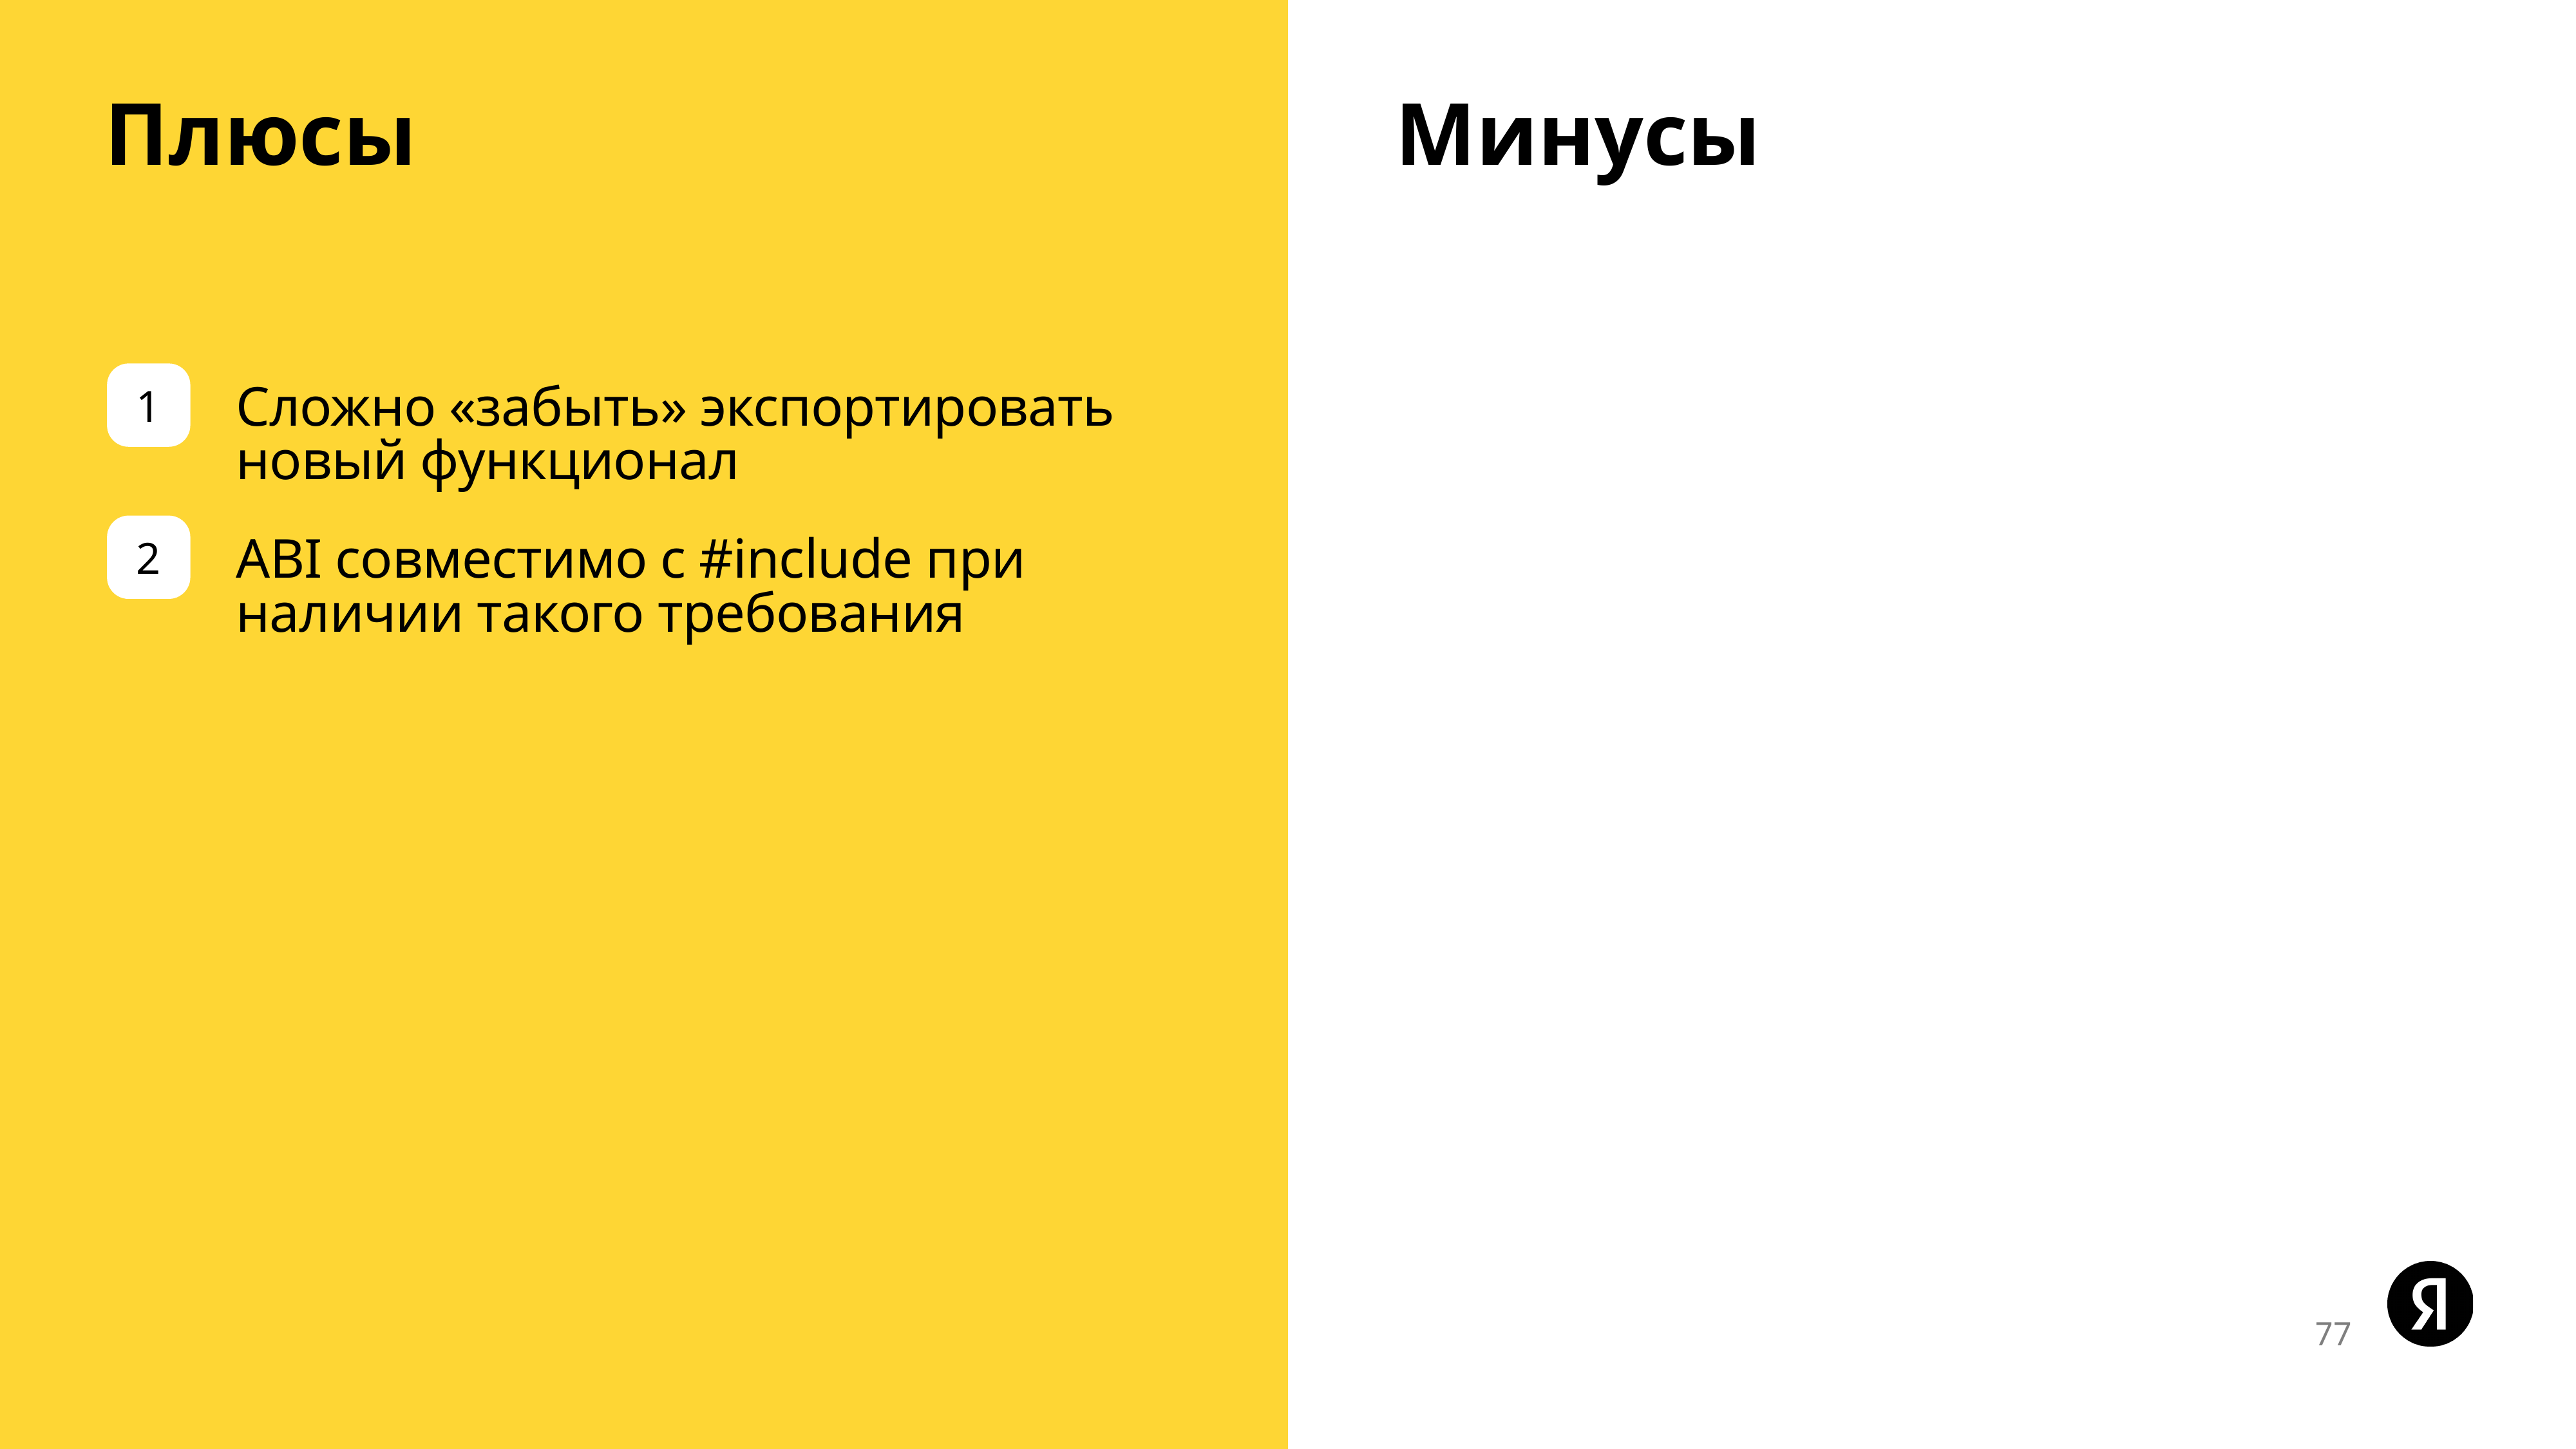

Плюсы
# Минусы
1
Сложно «забыть» экспортировать новый функционал
2
ABI совместимо с #include при наличии такого требования
77